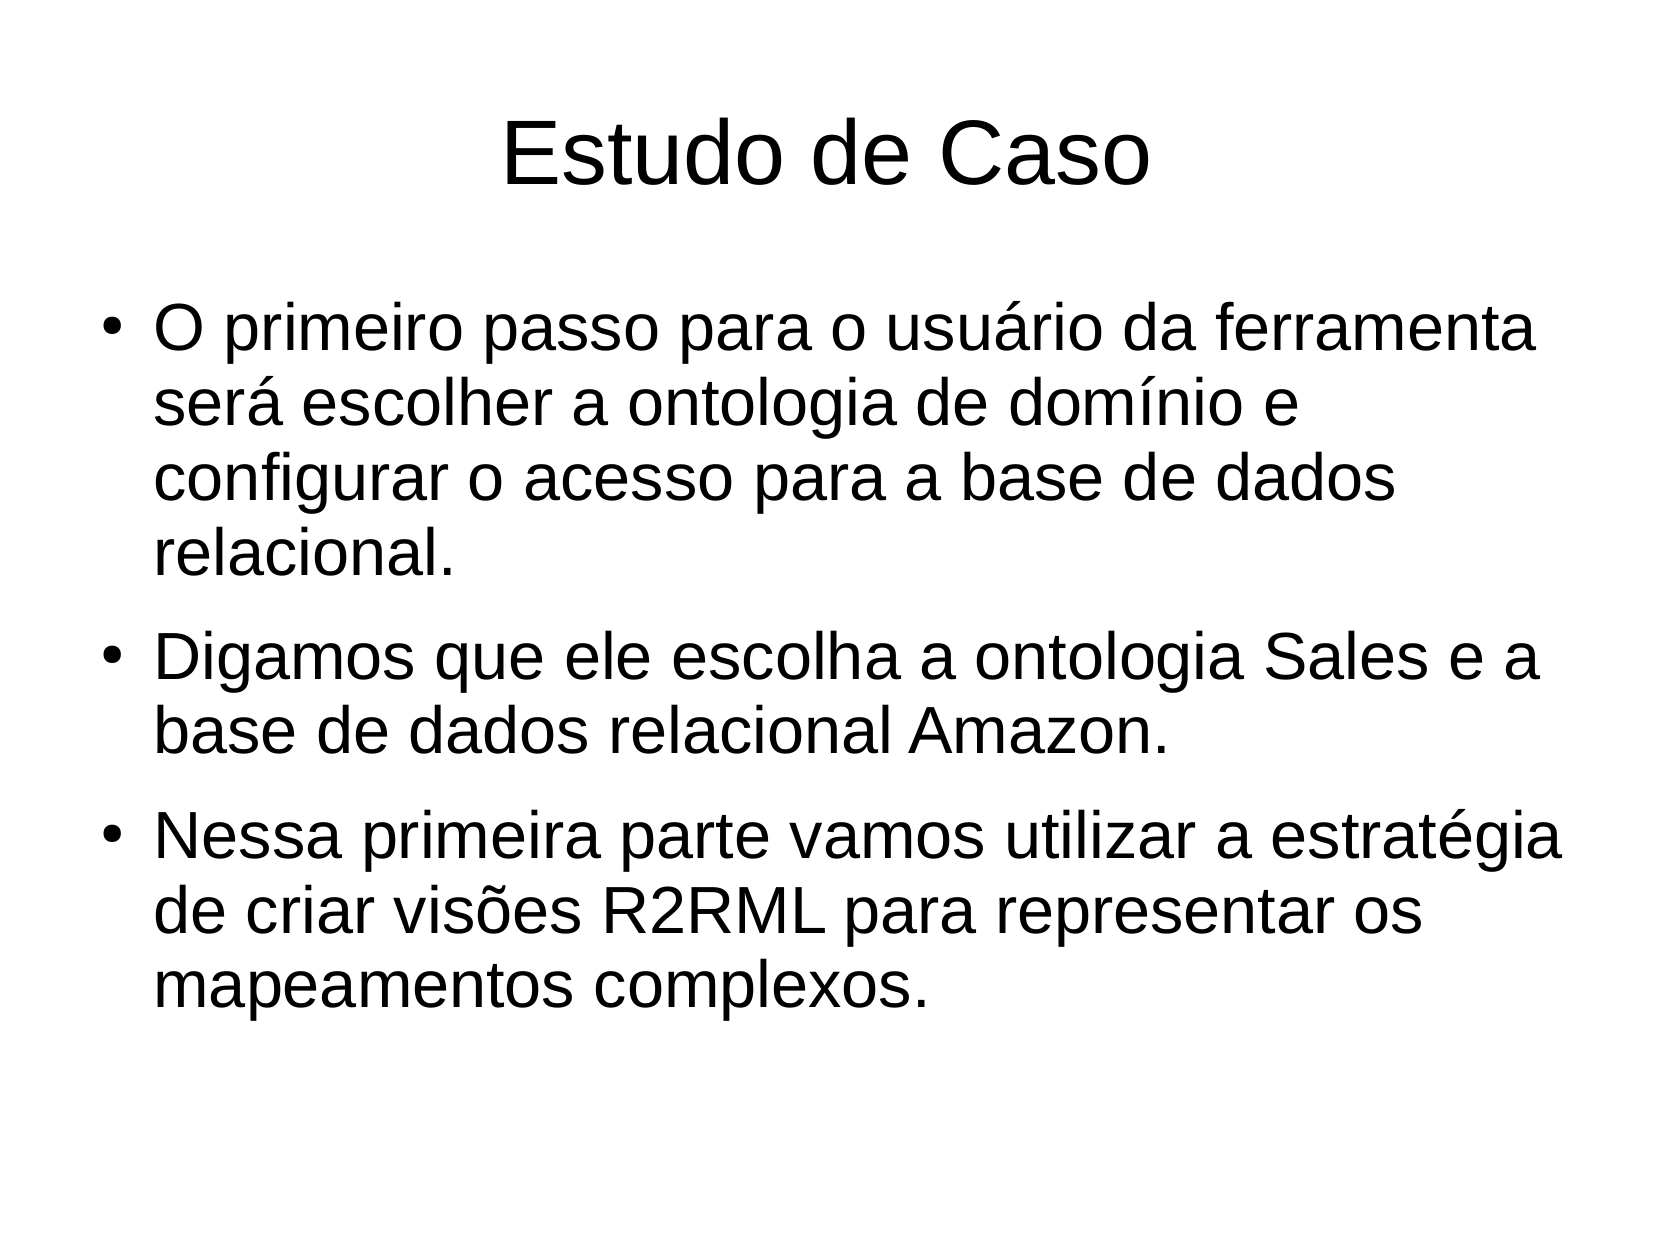

# Estudo de Caso
O primeiro passo para o usuário da ferramenta será escolher a ontologia de domínio e configurar o acesso para a base de dados relacional.
Digamos que ele escolha a ontologia Sales e a base de dados relacional Amazon.
Nessa primeira parte vamos utilizar a estratégia de criar visões R2RML para representar os mapeamentos complexos.